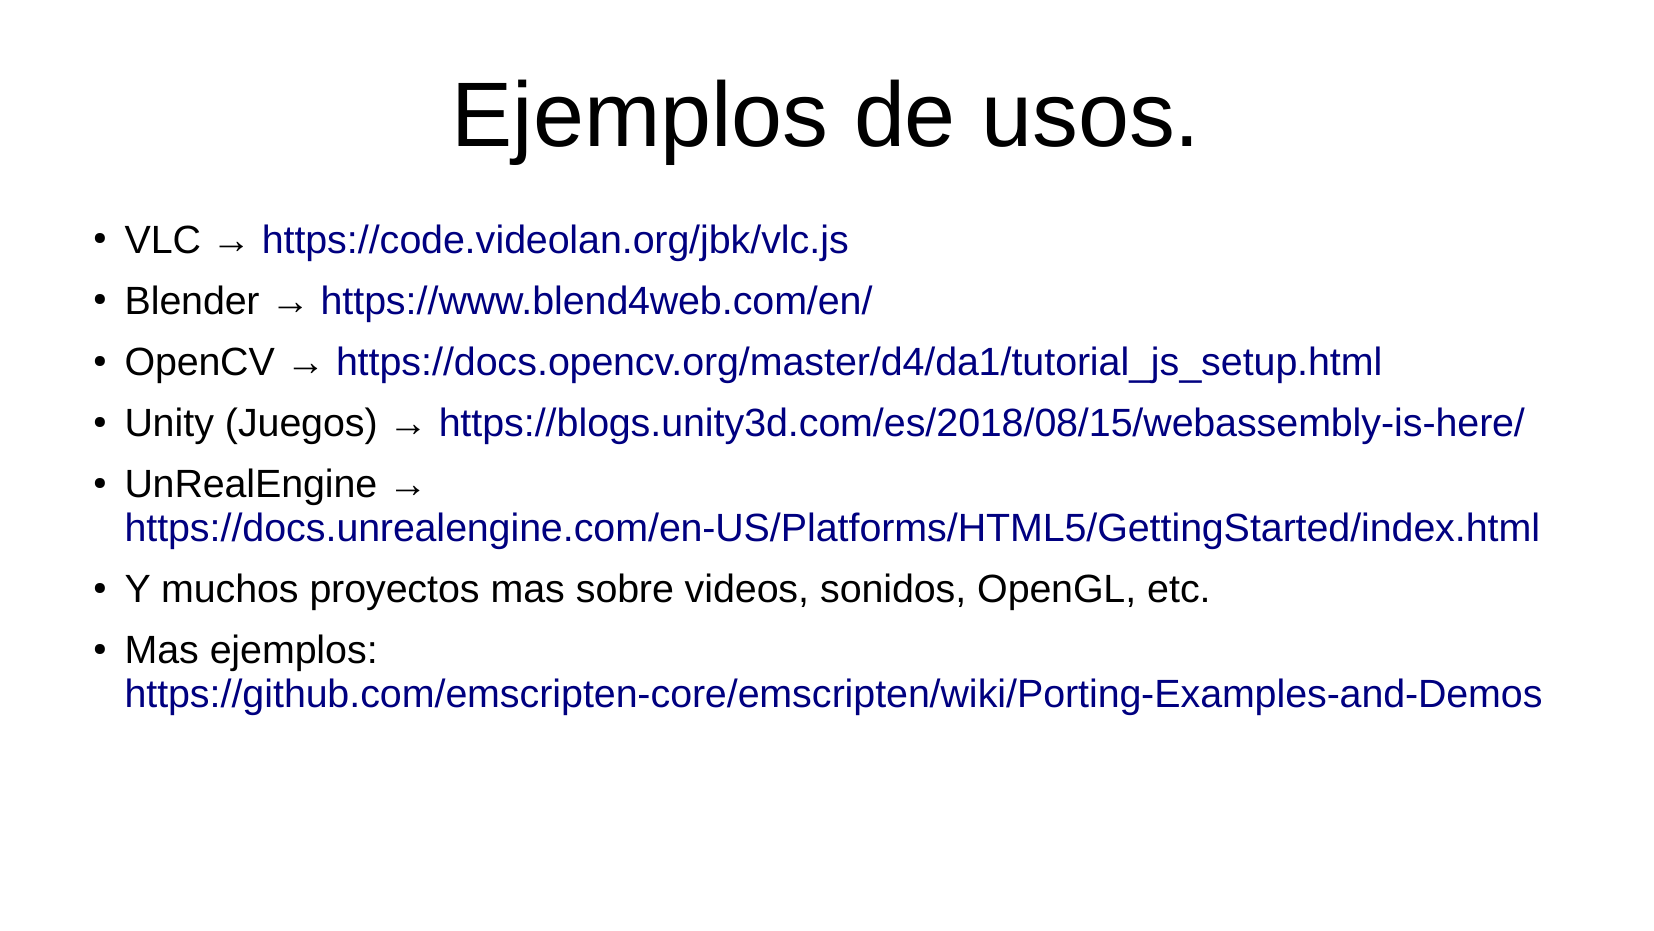

# Ejemplos de usos.
VLC → https://code.videolan.org/jbk/vlc.js
Blender → https://www.blend4web.com/en/
OpenCV → https://docs.opencv.org/master/d4/da1/tutorial_js_setup.html
Unity (Juegos) → https://blogs.unity3d.com/es/2018/08/15/webassembly-is-here/
UnRealEngine → https://docs.unrealengine.com/en-US/Platforms/HTML5/GettingStarted/index.html
Y muchos proyectos mas sobre videos, sonidos, OpenGL, etc.
Mas ejemplos: https://github.com/emscripten-core/emscripten/wiki/Porting-Examples-and-Demos